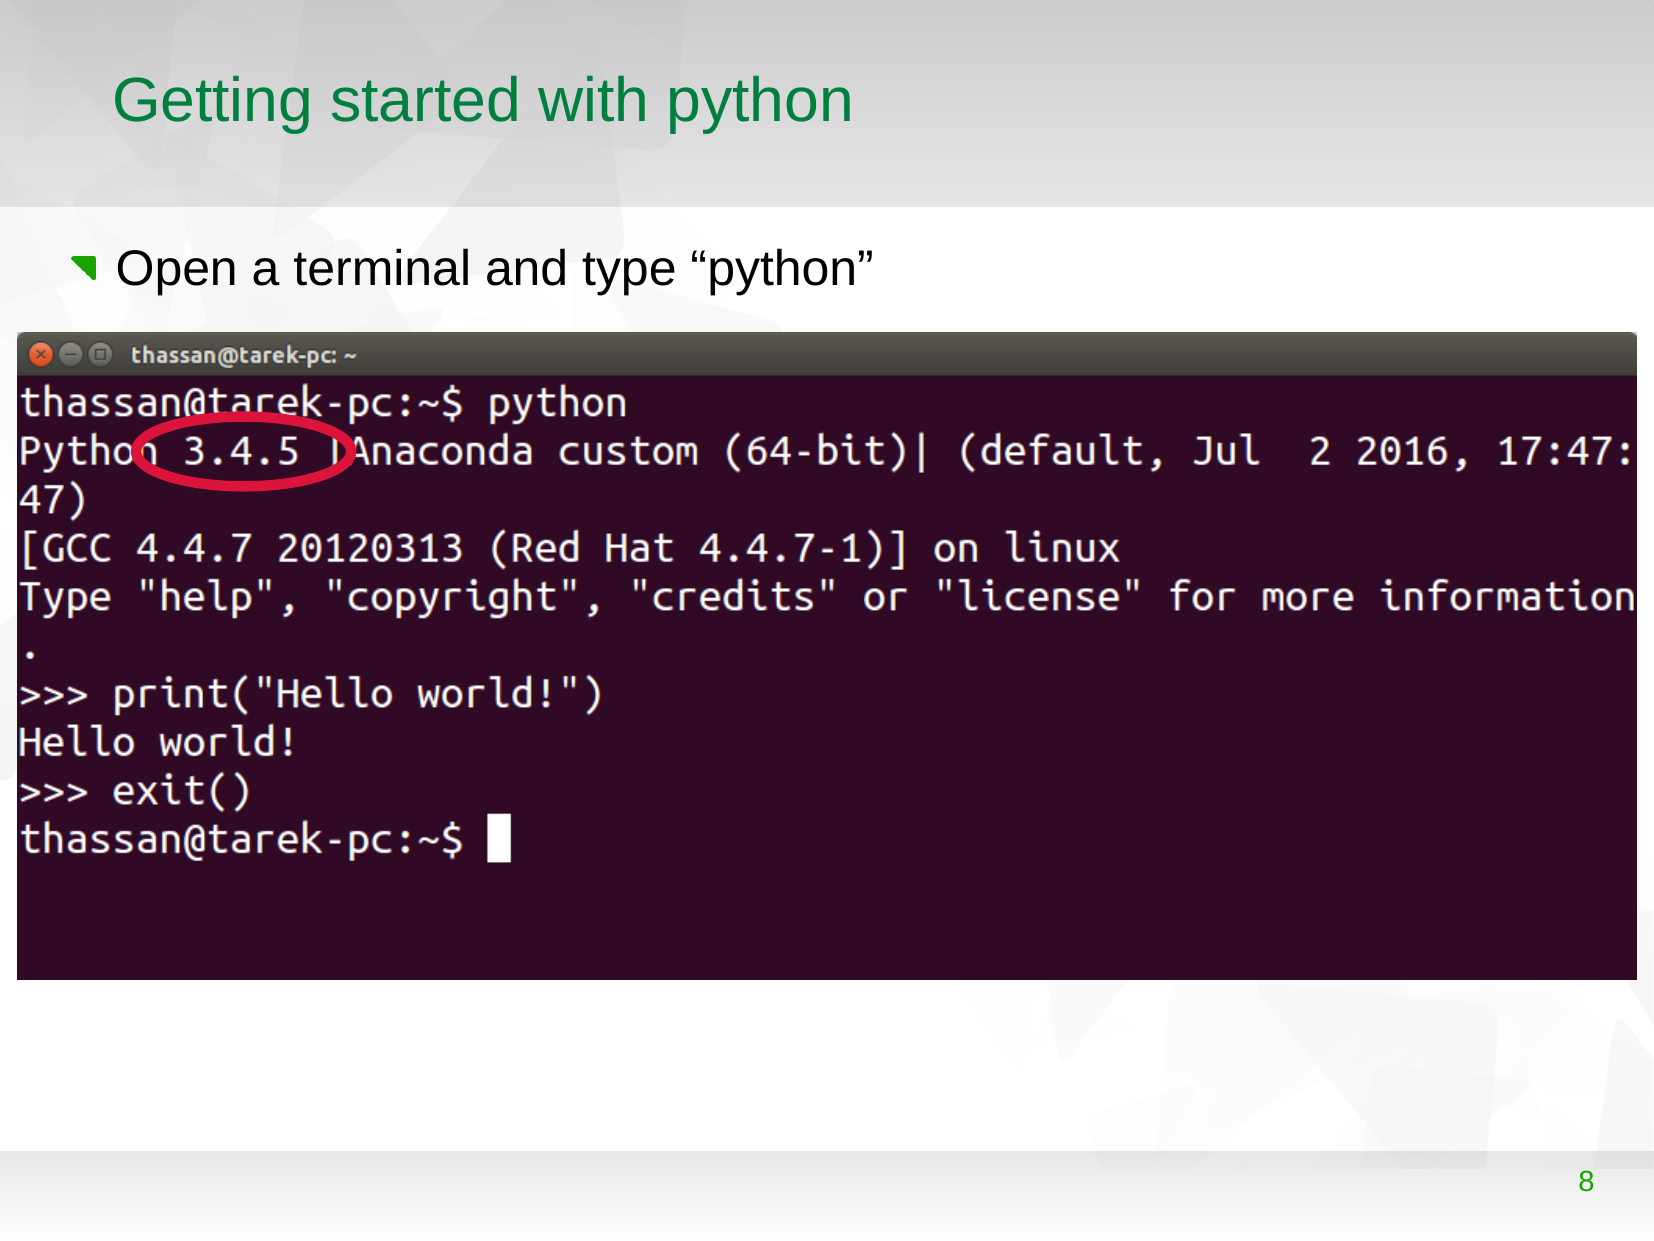

Getting started with python
Open a terminal and type “python”
8